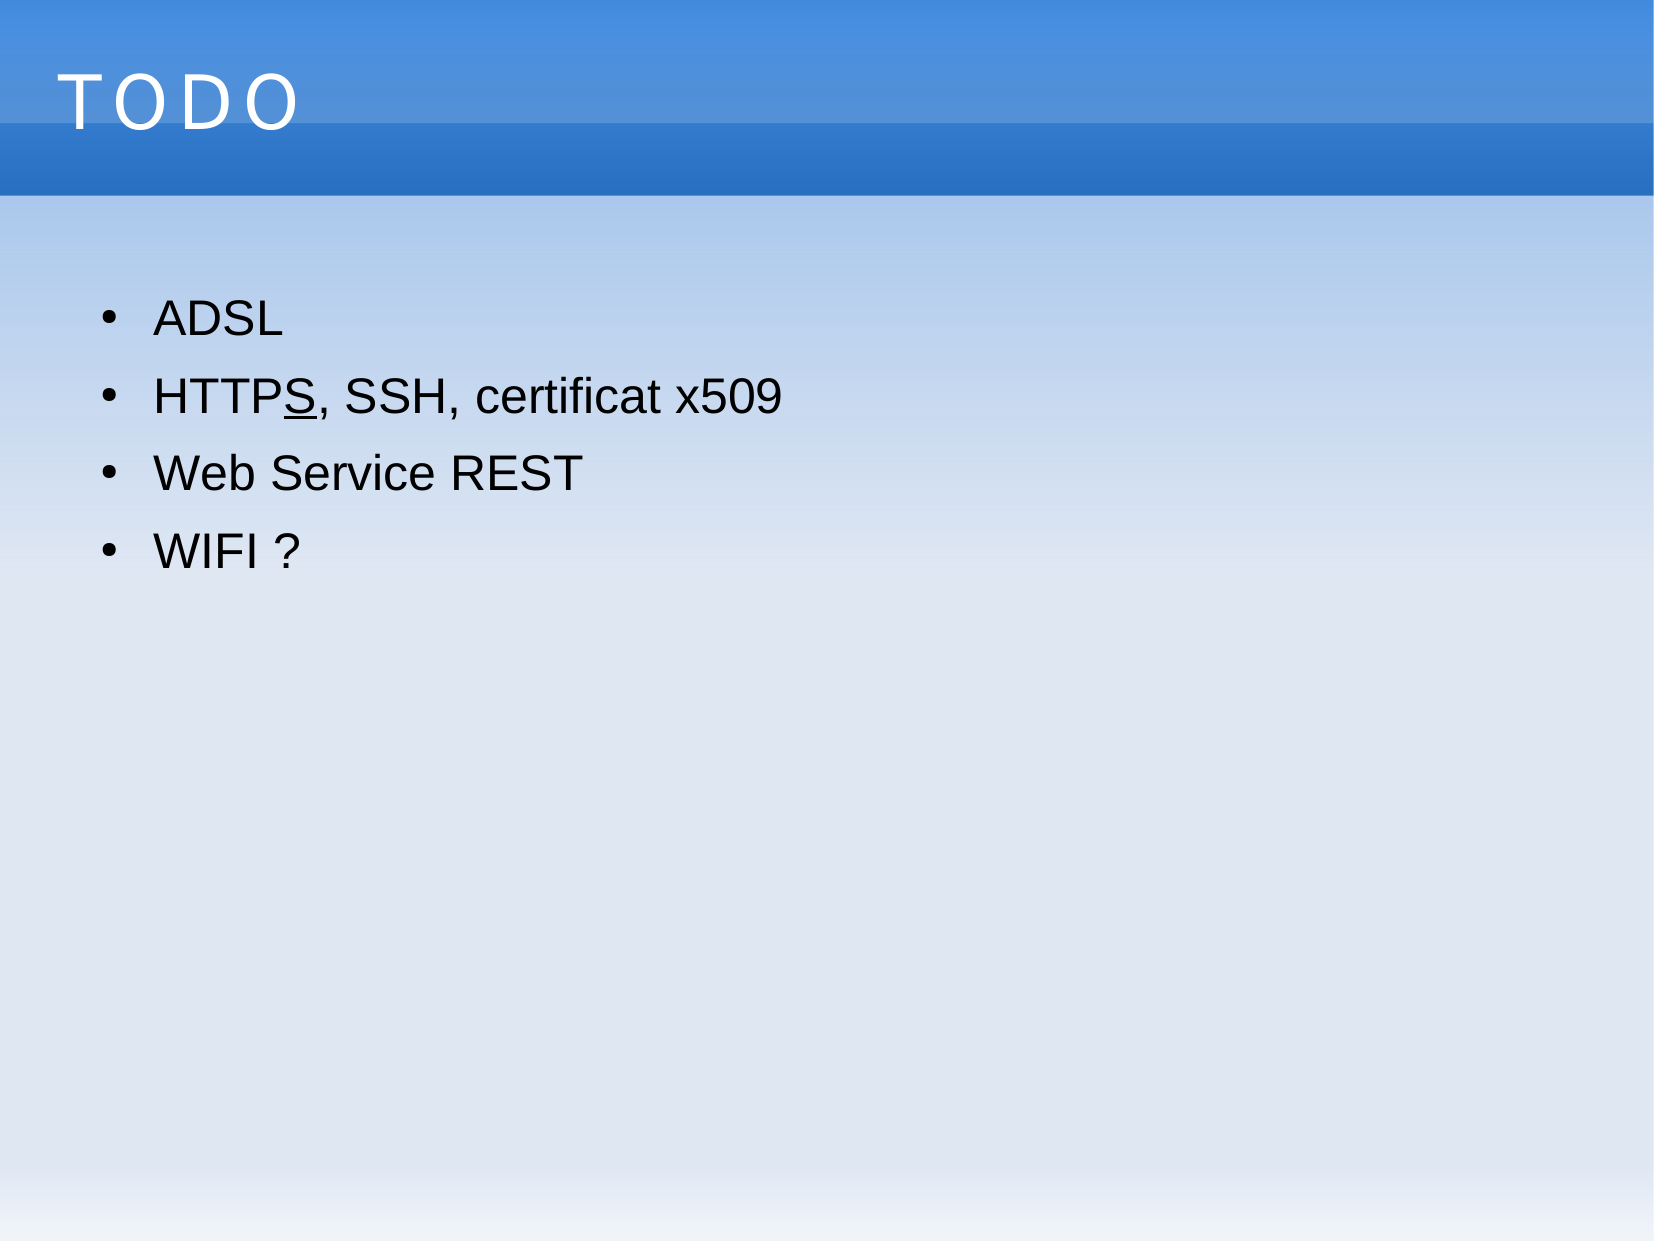

# TODO
ADSL
HTTPS, SSH, certificat x509
Web Service REST
WIFI ?